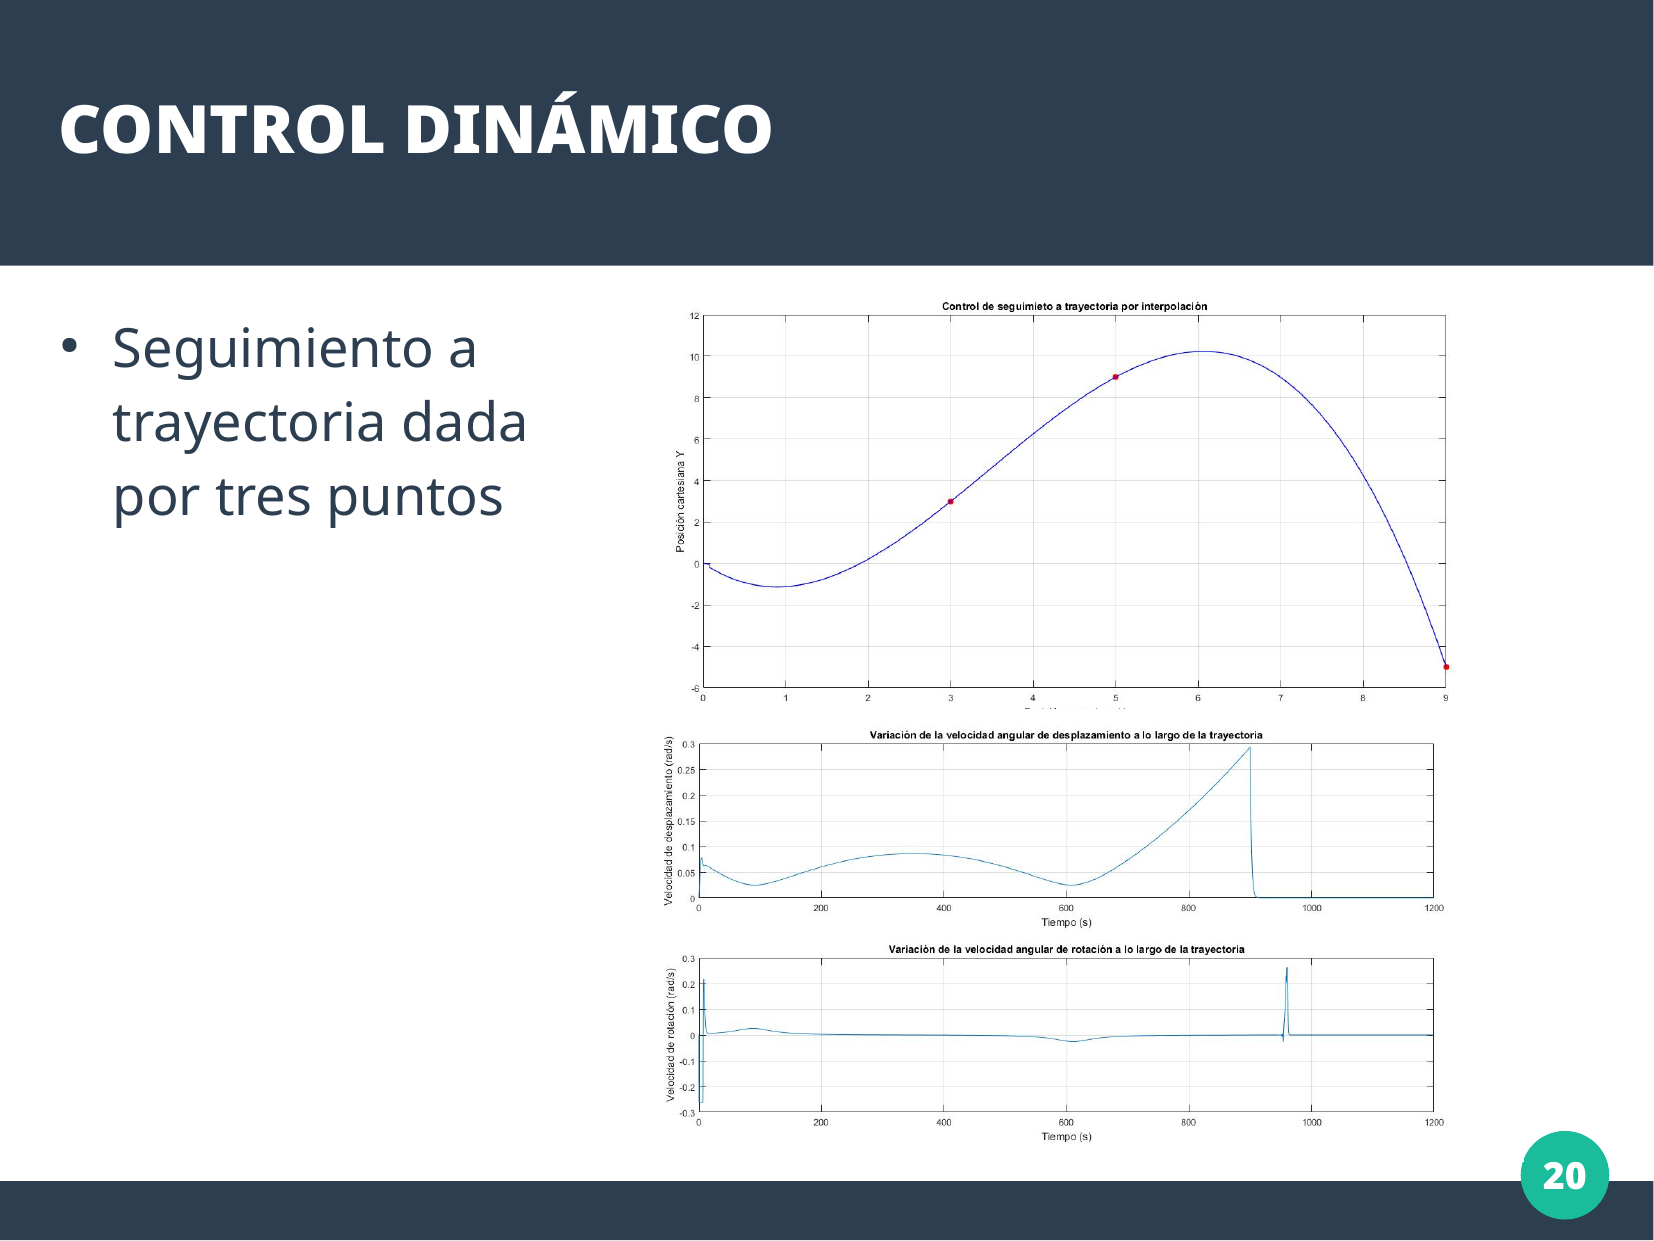

# CONTROL DINÁMICO
Seguimiento a
trayectoria dada
por tres puntos
20